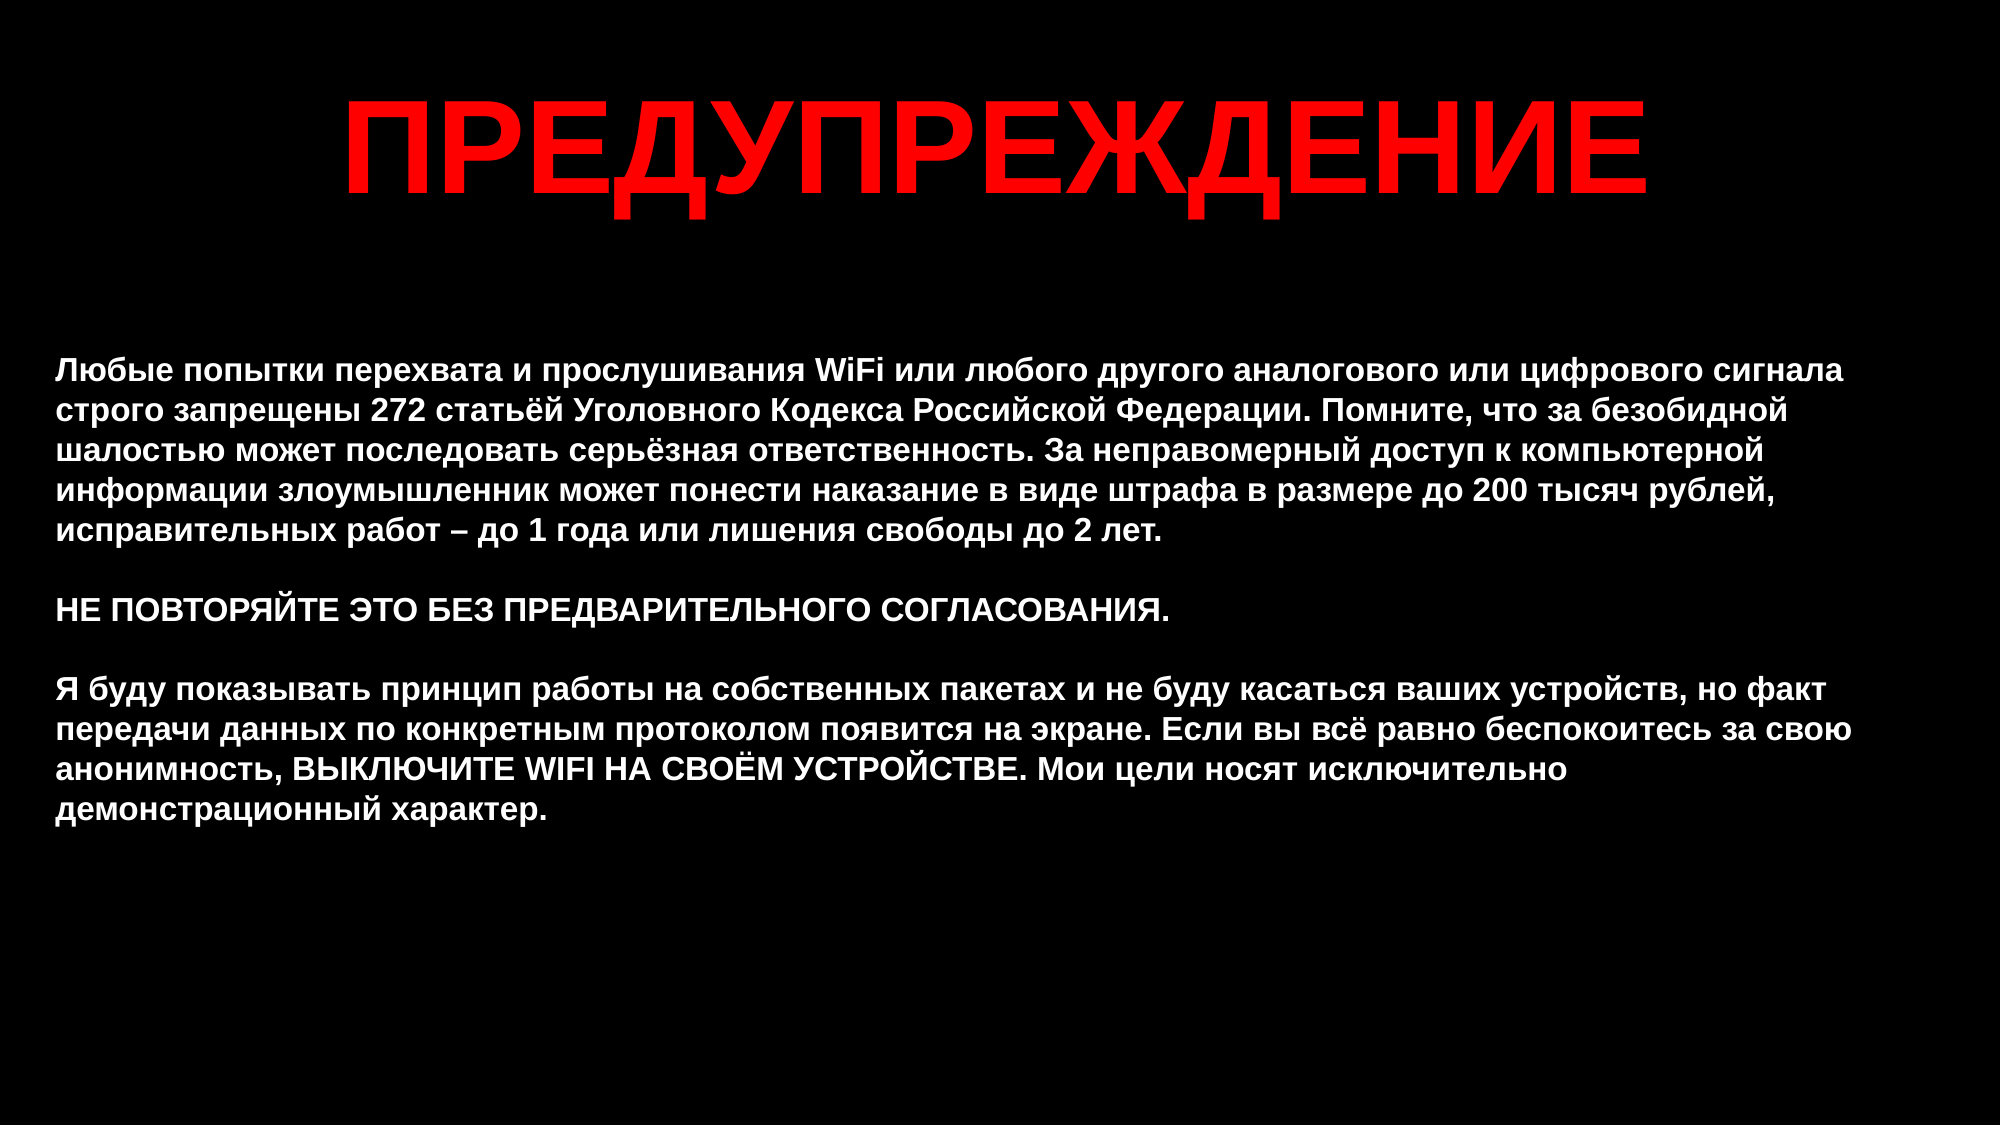

ПРЕДУПРЕЖДЕНИЕ
Любые попытки перехвата и прослушивания WiFi или любого другого аналогового или цифрового сигнала строго запрещены 272 статьёй Уголовного Кодекса Российской Федерации. Помните, что за безобидной шалостью может последовать серьёзная ответственность. За неправомерный доступ к компьютерной информации злоумышленник может понести наказание в виде штрафа в размере до 200 тысяч рублей, исправительных работ – до 1 года или лишения свободы до 2 лет.
НЕ ПОВТОРЯЙТЕ ЭТО БЕЗ ПРЕДВАРИТЕЛЬНОГО СОГЛАСОВАНИЯ.
Я буду показывать принцип работы на собственных пакетах и не буду касаться ваших устройств, но факт передачи данных по конкретным протоколом появится на экране. Если вы всё равно беспокоитесь за свою анонимность, ВЫКЛЮЧИТЕ WIFI НА СВОЁМ УСТРОЙСТВЕ. Мои цели носят исключительно демонстрационный характер.